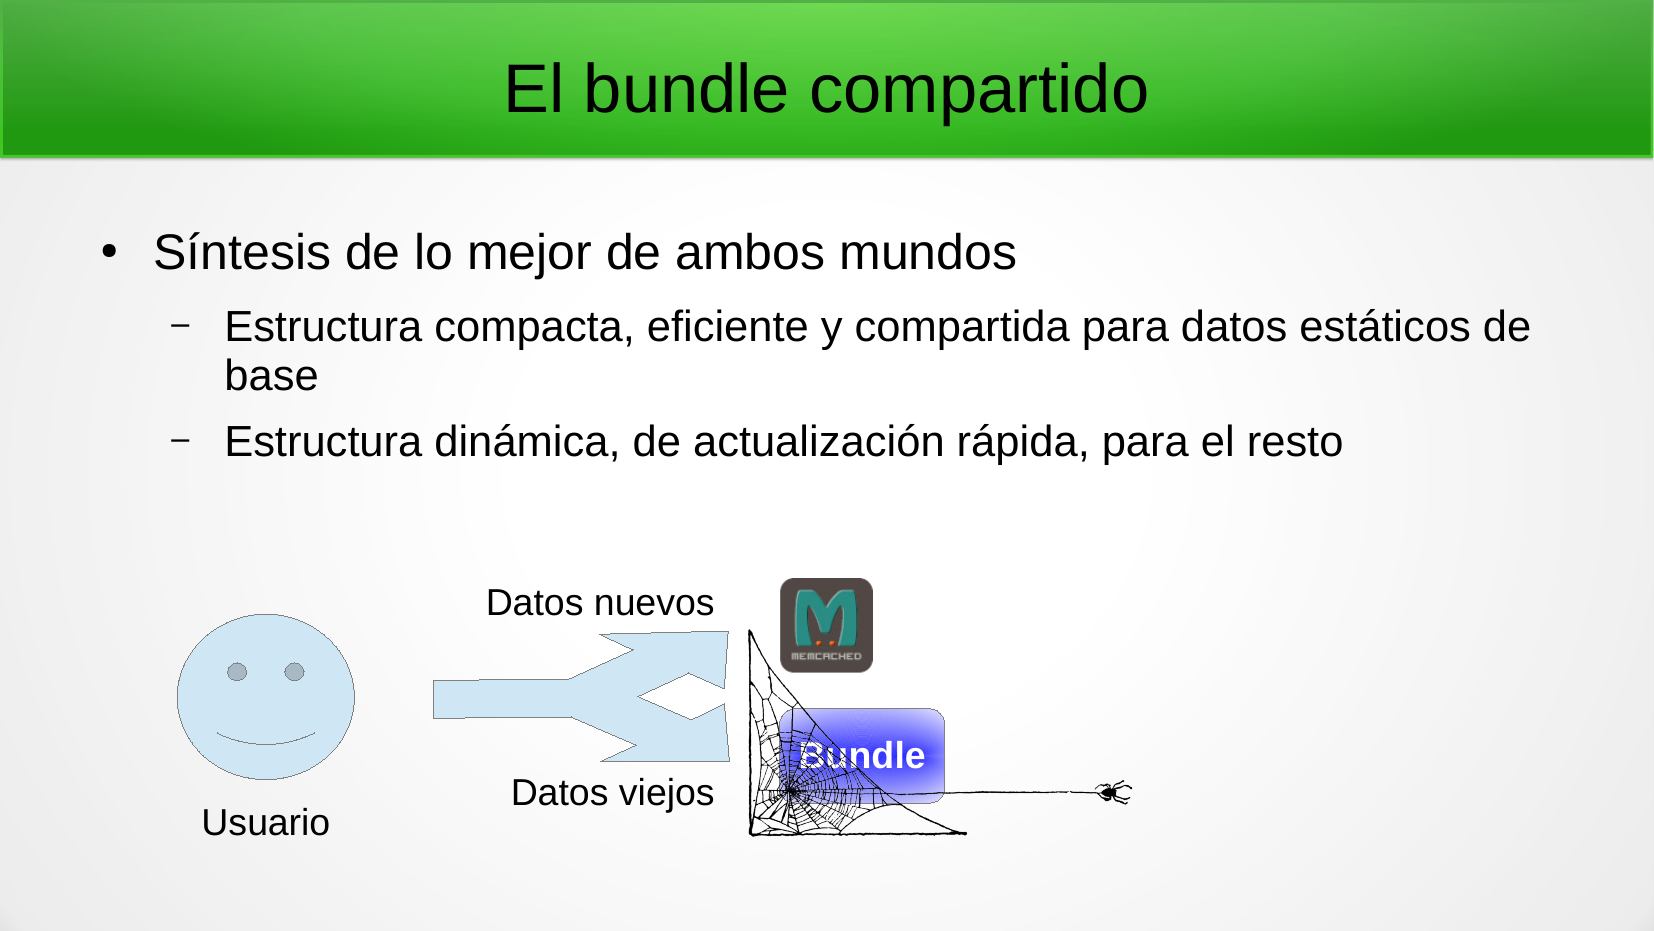

# El bundle compartido
Síntesis de lo mejor de ambos mundos
Estructura compacta, eficiente y compartida para datos estáticos de base
Estructura dinámica, de actualización rápida, para el resto
Datos nuevos
Usuario
Bundle
Datos viejos